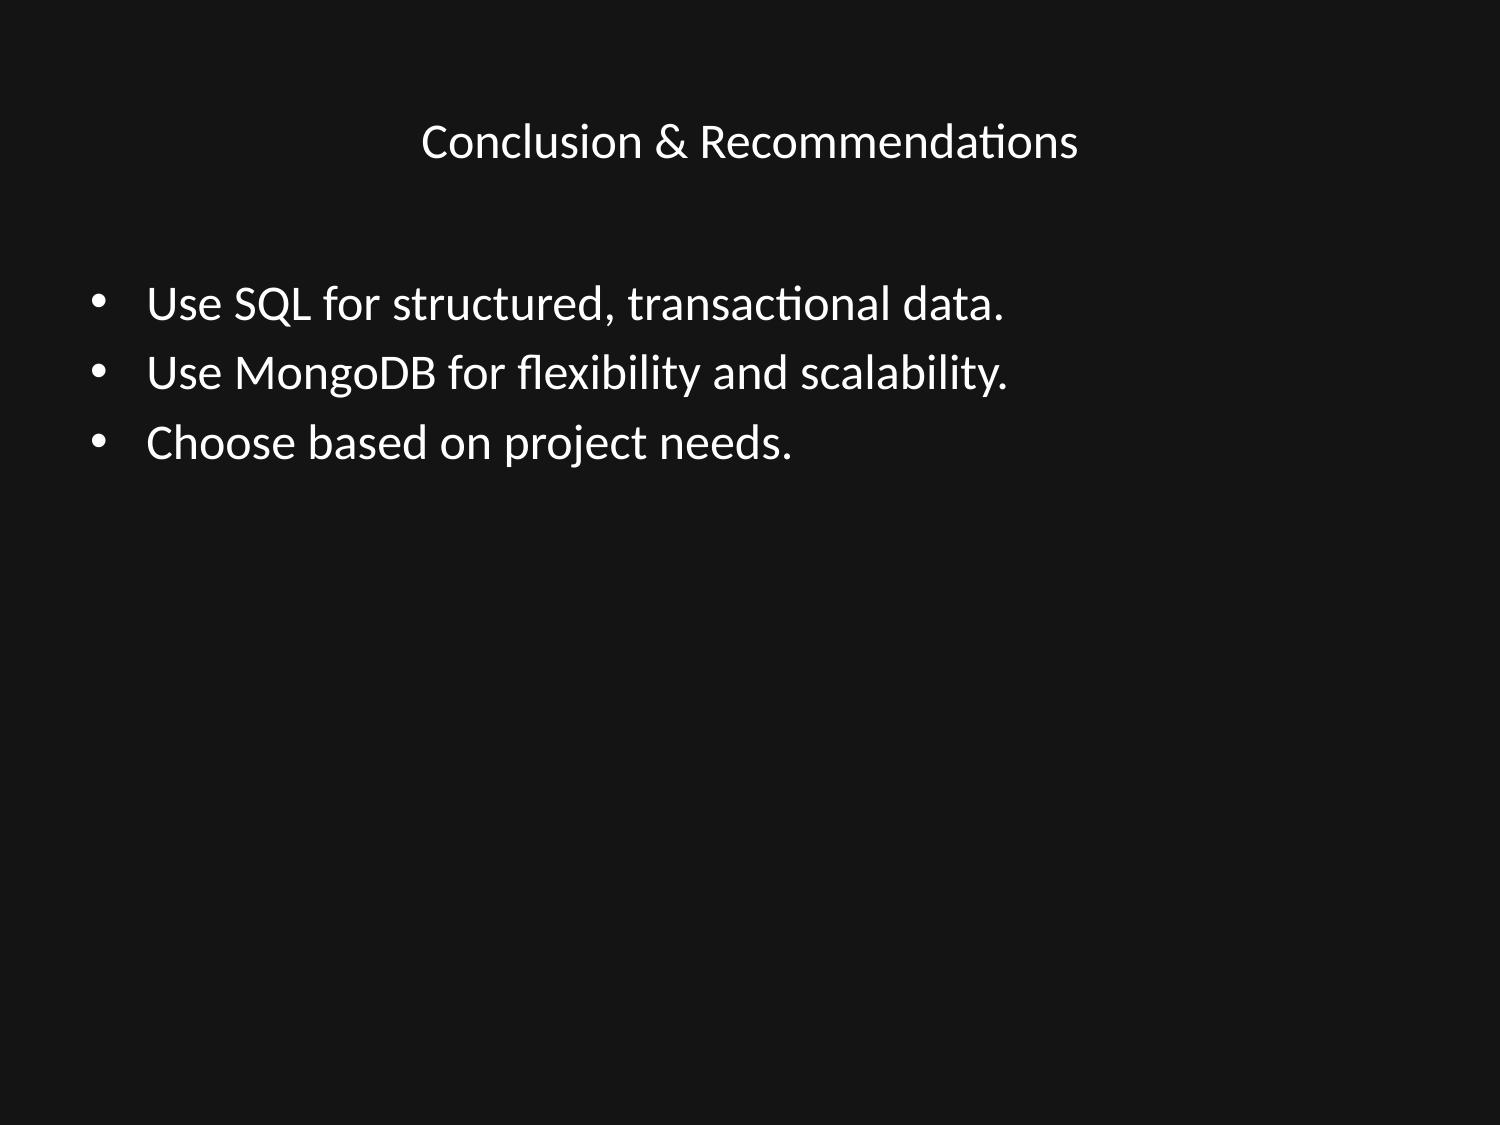

# Conclusion & Recommendations
Use SQL for structured, transactional data.
Use MongoDB for flexibility and scalability.
Choose based on project needs.